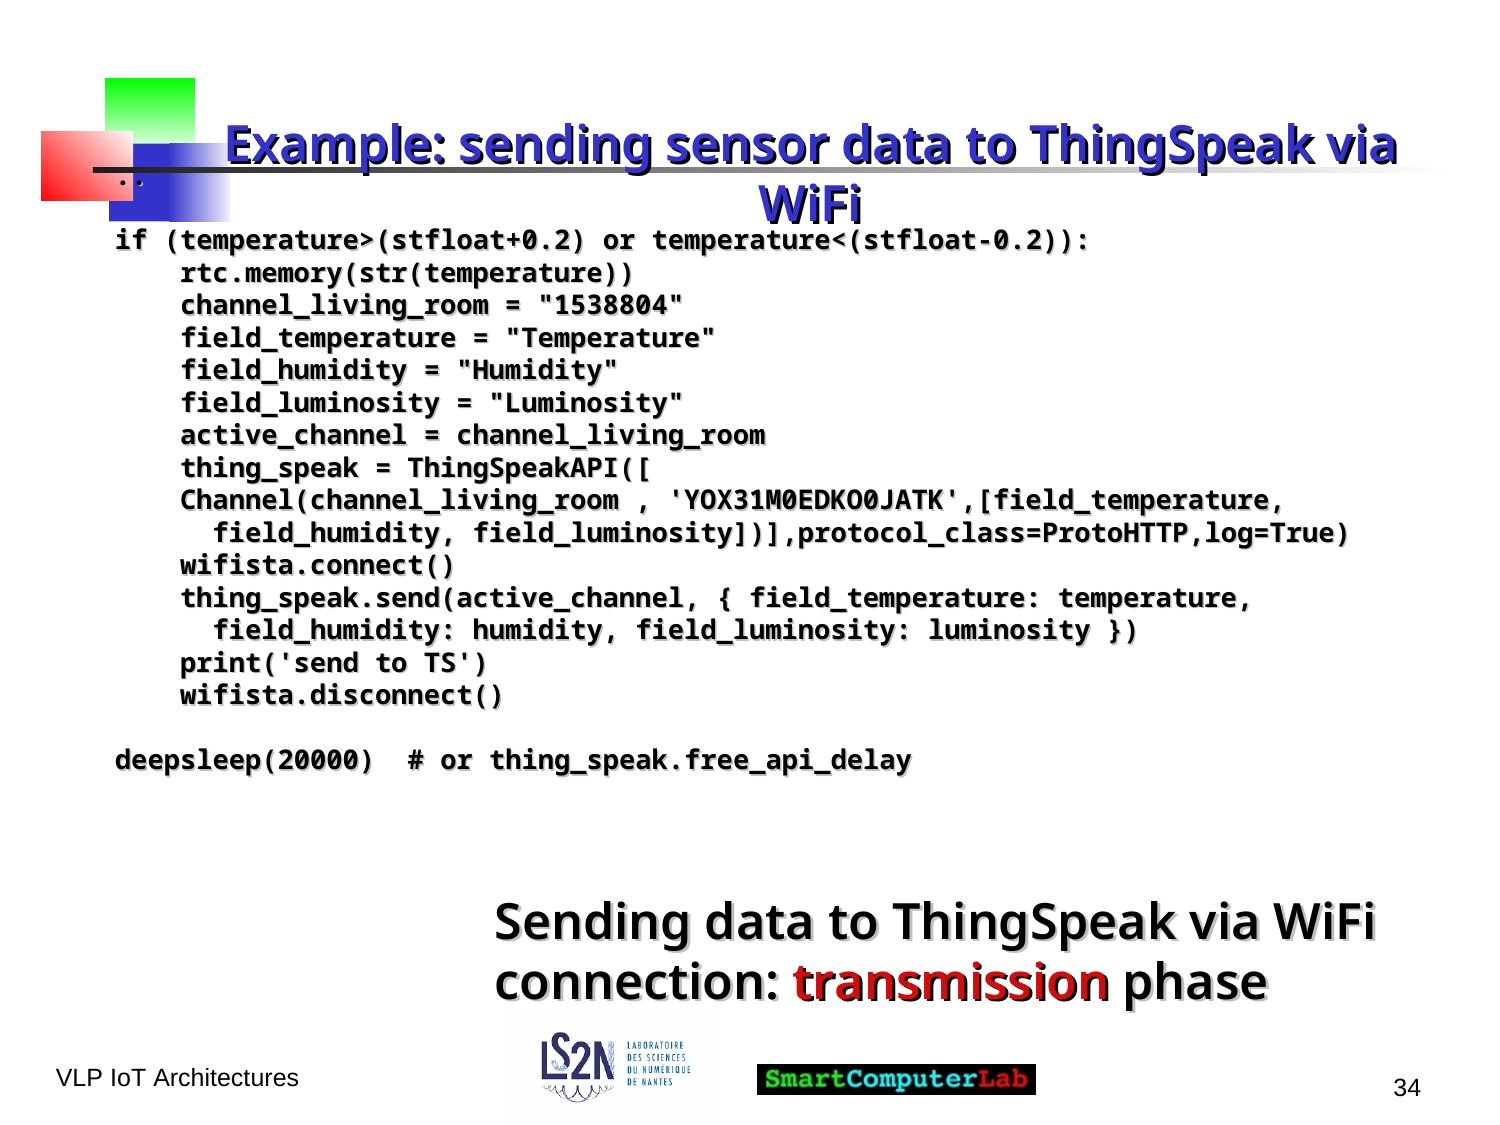

# Example: sending sensor data to ThingSpeak via WiFi
..
if (temperature>(stfloat+0.2) or temperature<(stfloat-0.2)):
 rtc.memory(str(temperature))
 channel_living_room = "1538804"
 field_temperature = "Temperature"
 field_humidity = "Humidity"
 field_luminosity = "Luminosity"
 active_channel = channel_living_room
 thing_speak = ThingSpeakAPI([
 Channel(channel_living_room , 'YOX31M0EDKO0JATK',[field_temperature,
 field_humidity, field_luminosity])],protocol_class=ProtoHTTP,log=True)
 wifista.connect()
 thing_speak.send(active_channel, { field_temperature: temperature,
 field_humidity: humidity, field_luminosity: luminosity })
 print('send to TS')
 wifista.disconnect()
deepsleep(20000) # or thing_speak.free_api_delay
Sending data to ThingSpeak via WiFi connection: transmission phase
34